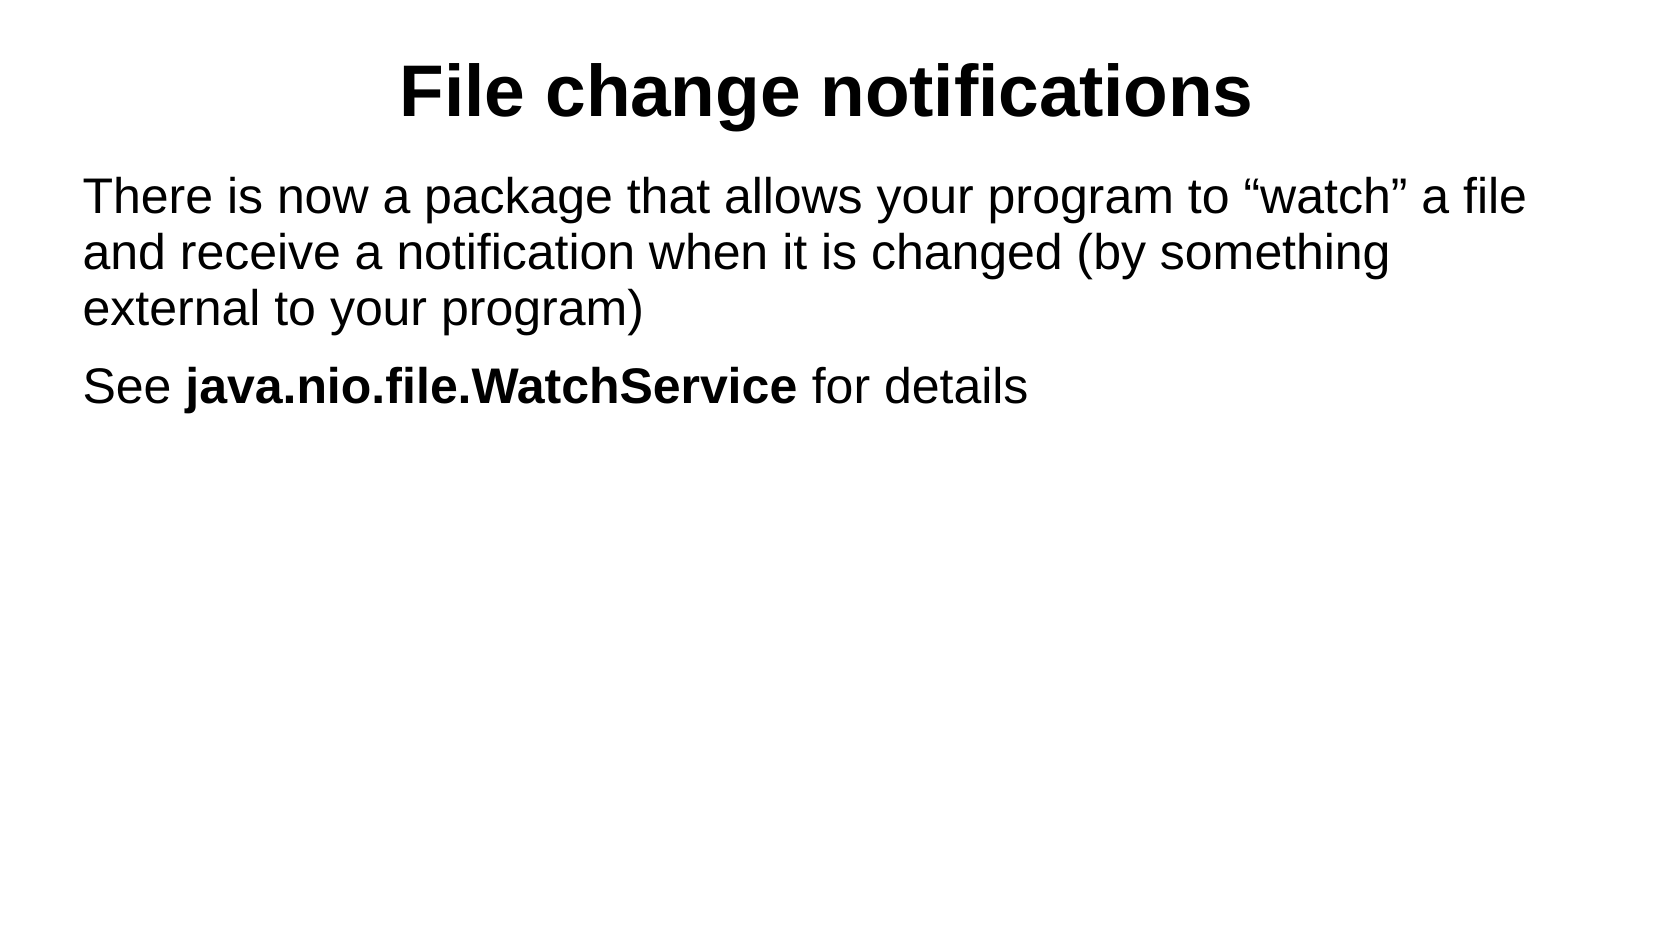

# File change notifications
There is now a package that allows your program to “watch” a file and receive a notification when it is changed (by something external to your program)
See java.nio.file.WatchService for details